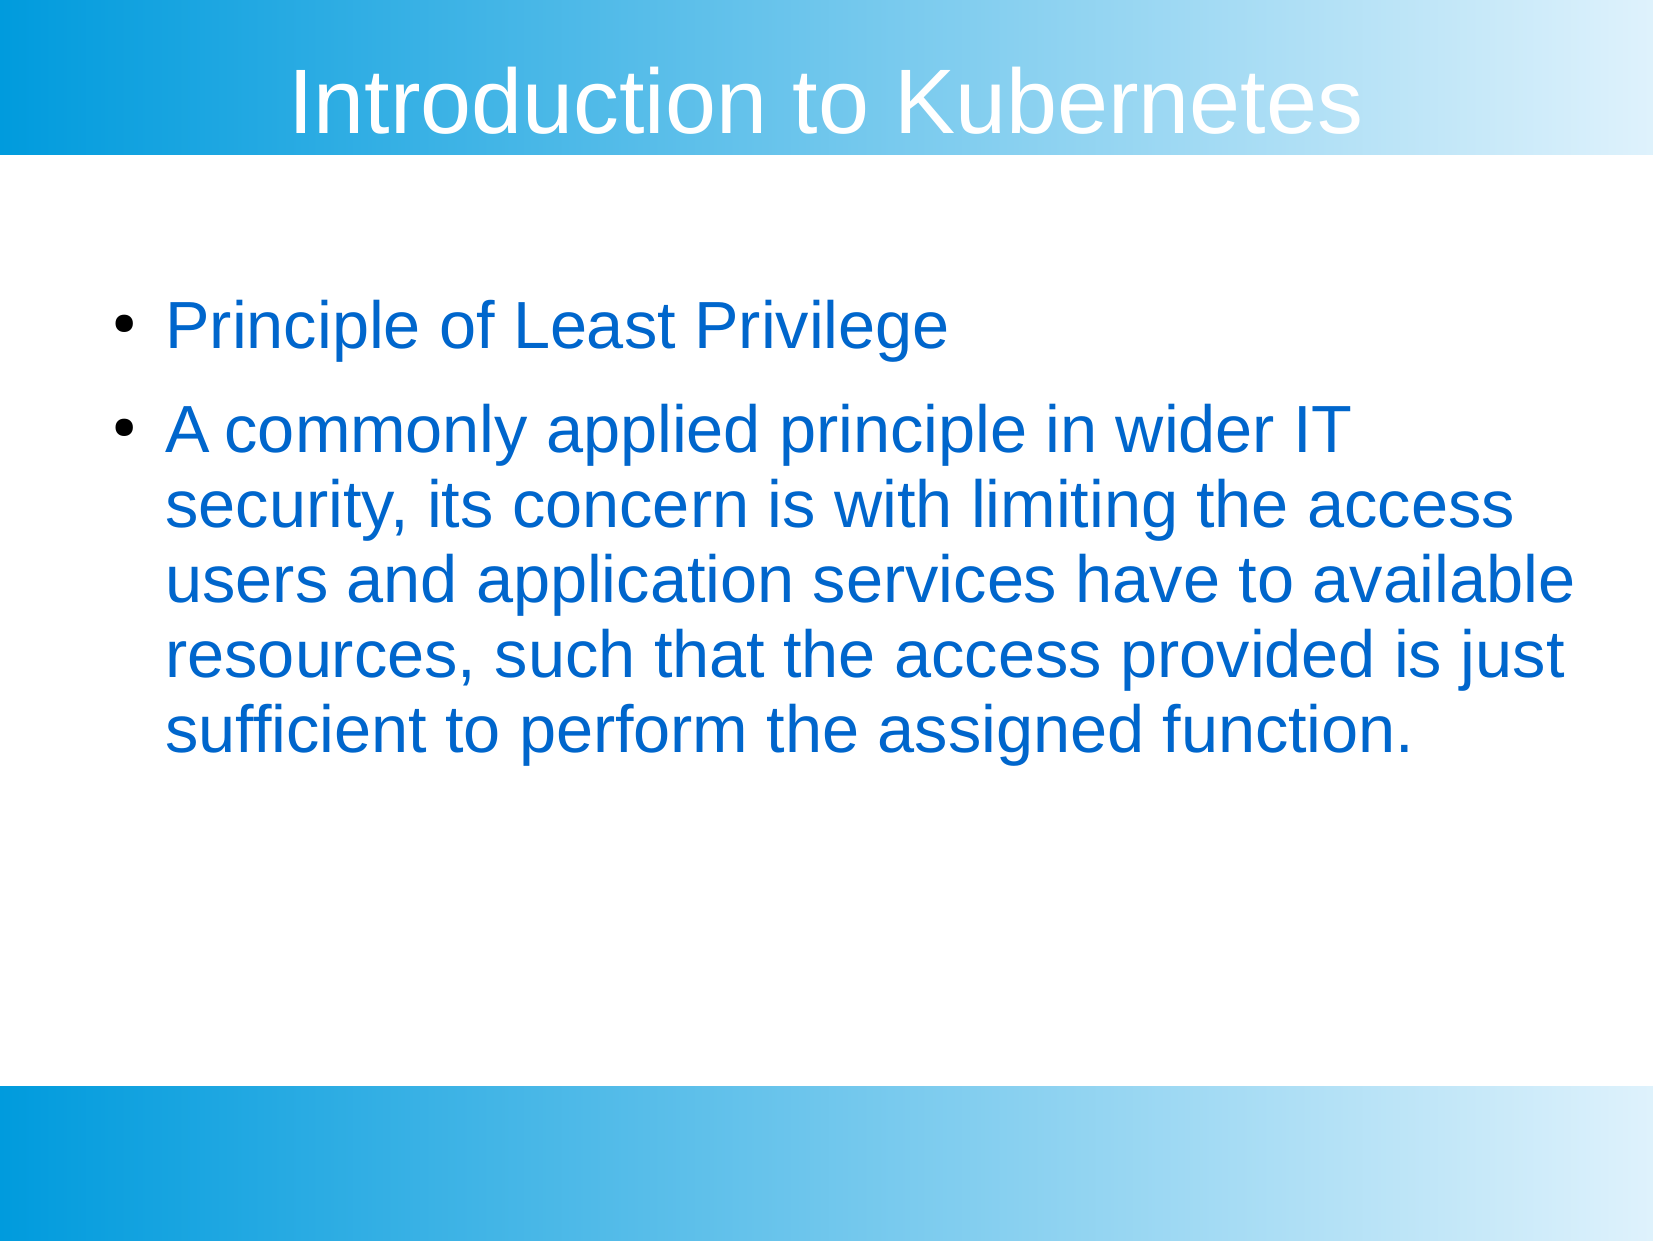

# Introduction to Kubernetes
Principle of Least Privilege
A commonly applied principle in wider IT security, its concern is with limiting the access users and application services have to available resources, such that the access provided is just sufficient to perform the assigned function.